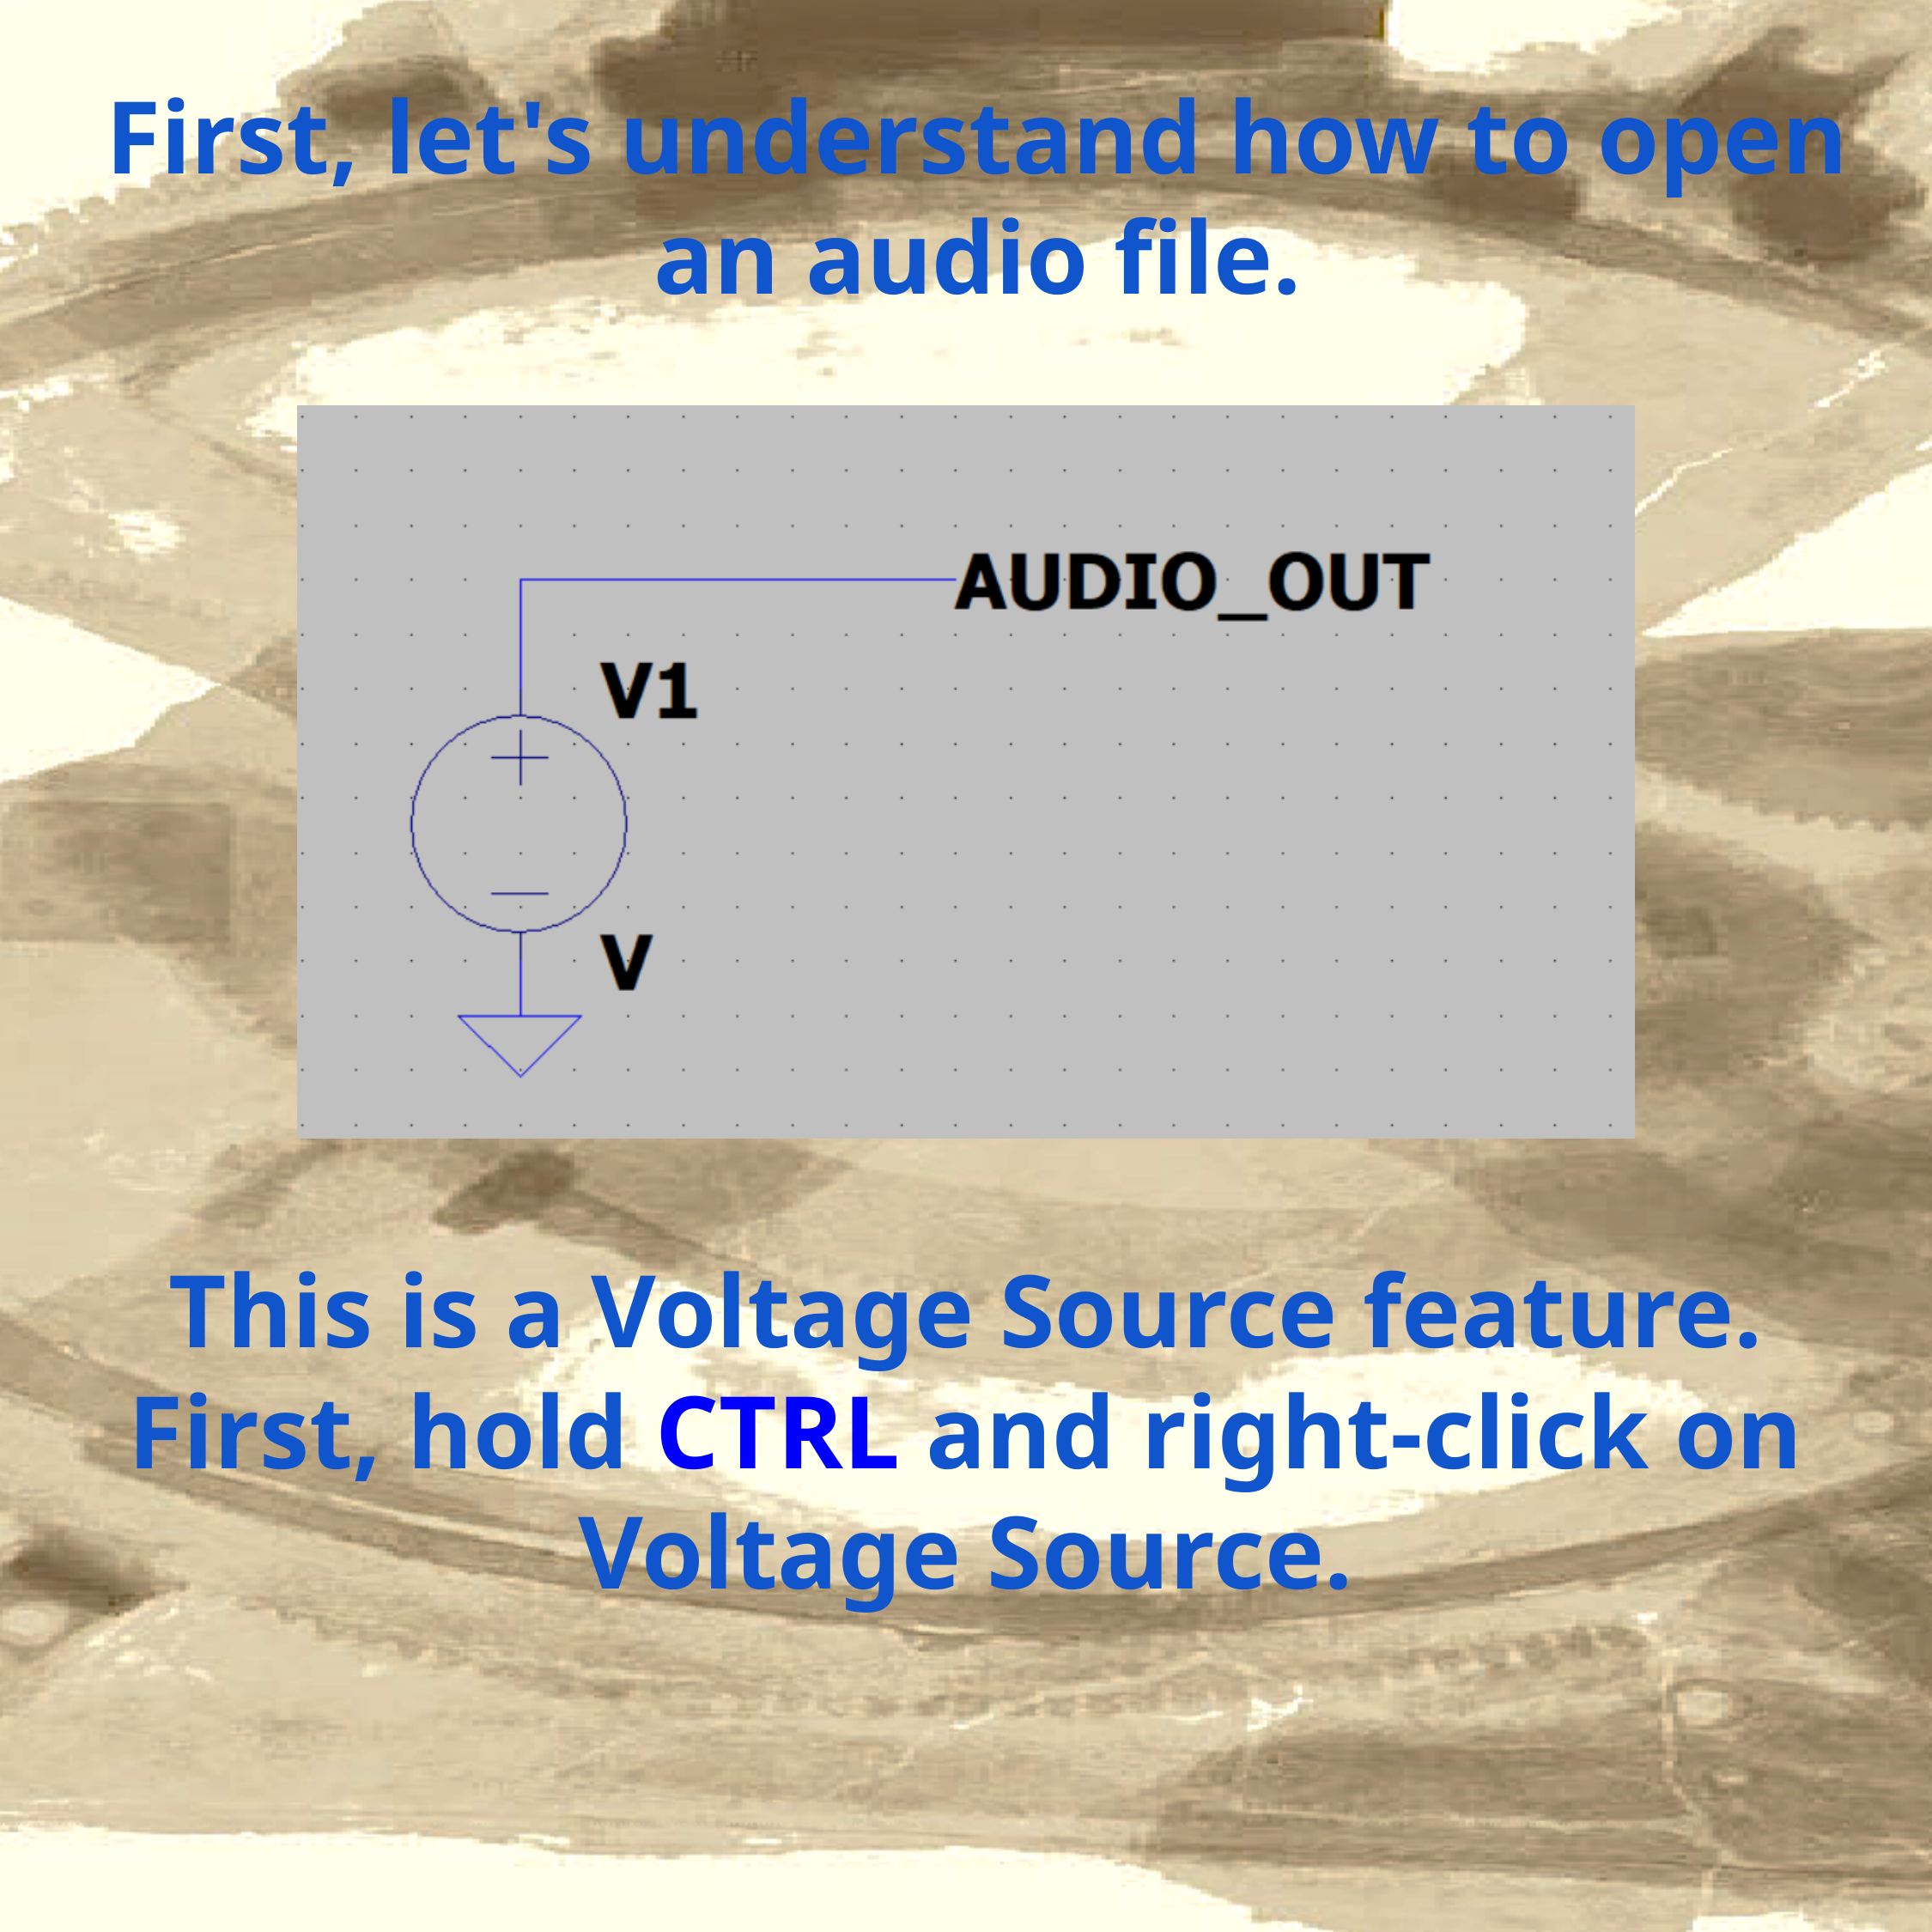

First, let's understand how to open an audio file.
This is a Voltage Source feature.
First, hold CTRL and right-click on Voltage Source.